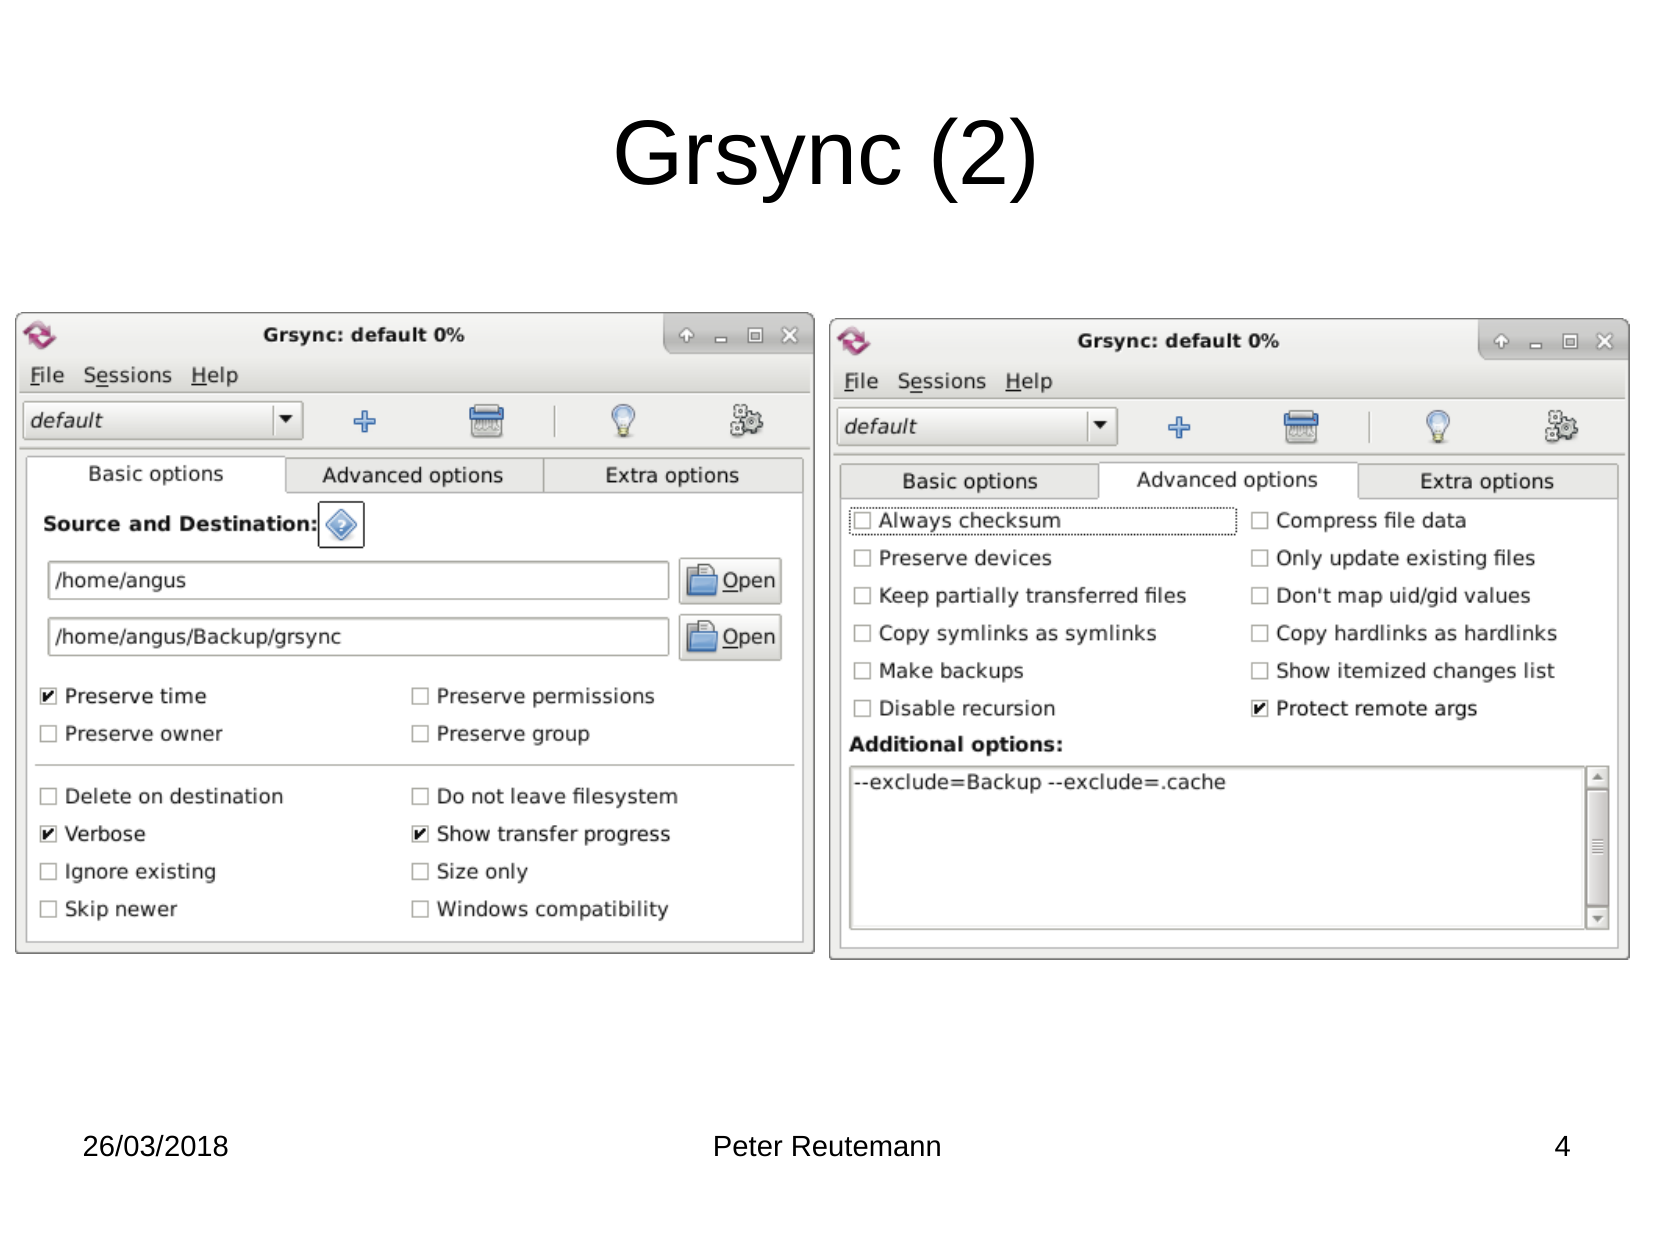

# Grsync (2)
26/03/2018
Peter Reutemann
4